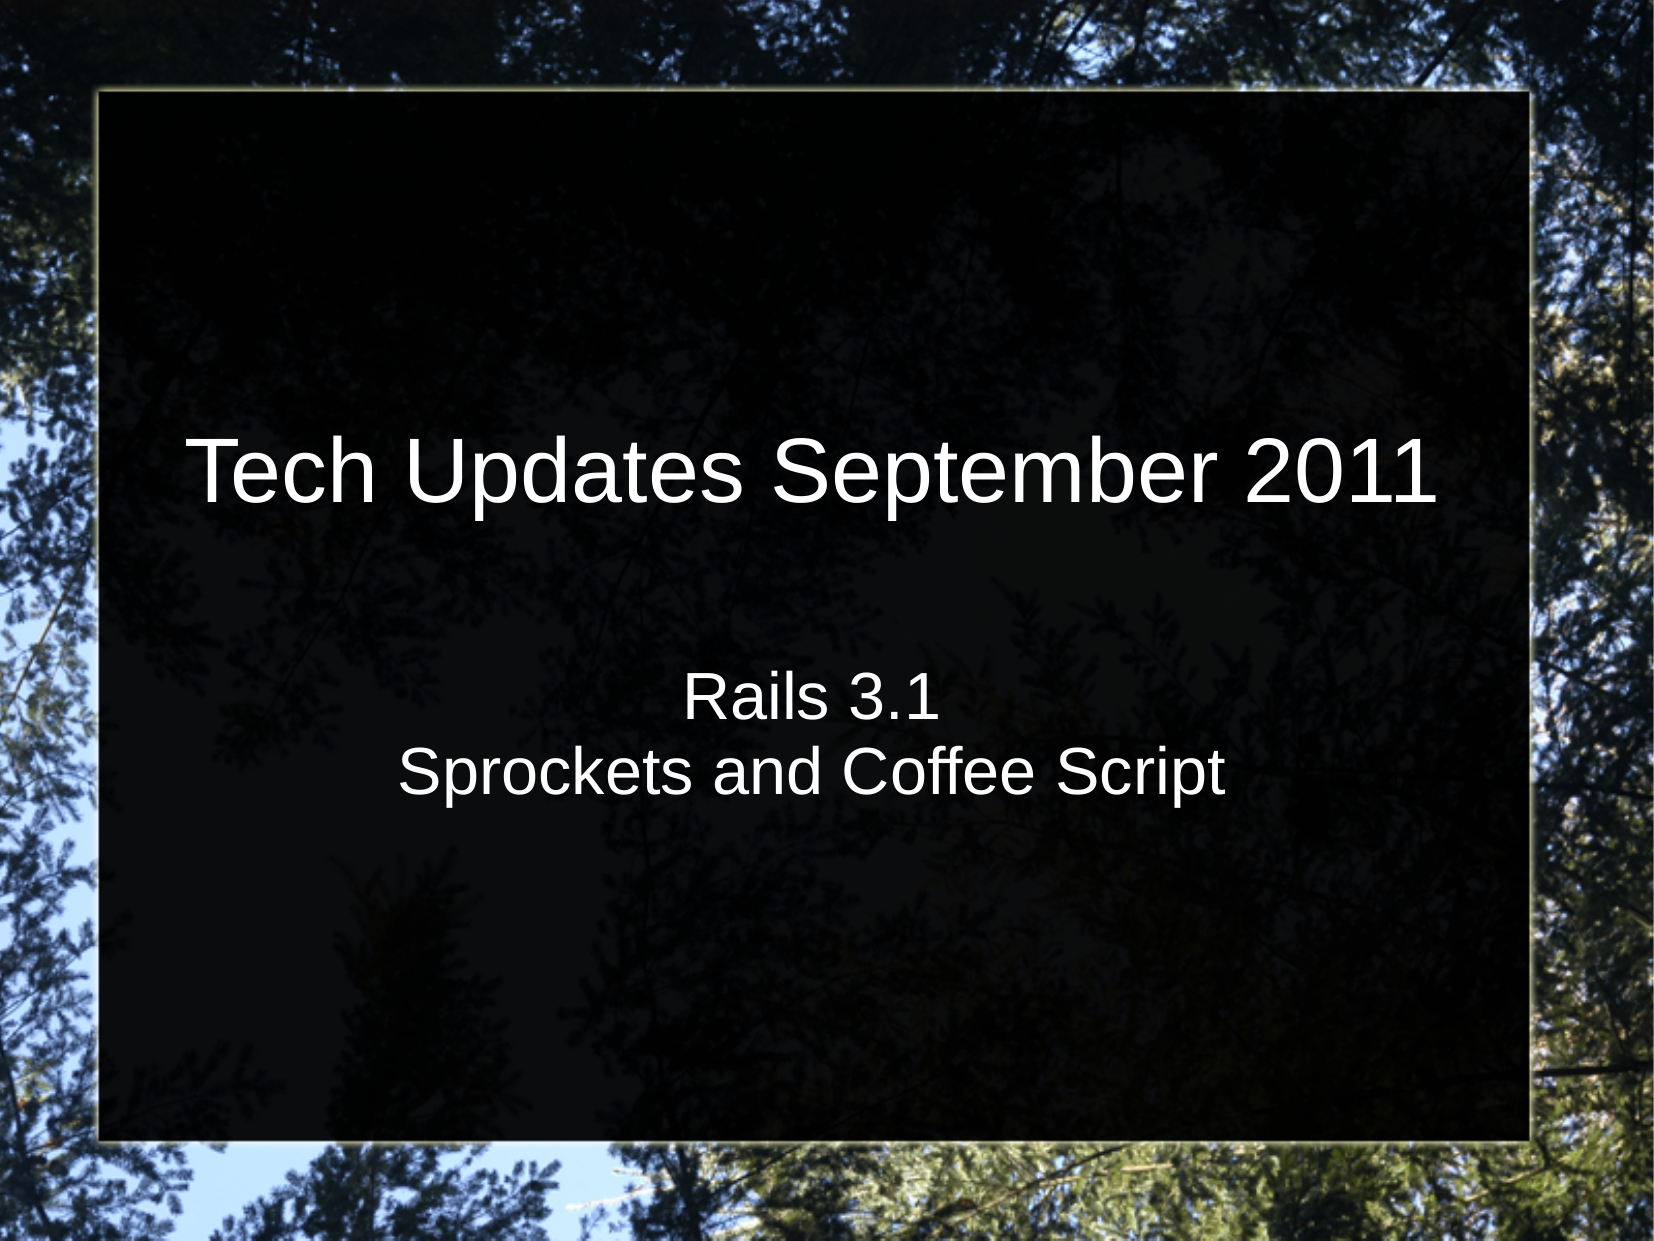

Rails 3.1
Sprockets and Coffee Script
# Tech Updates September 2011